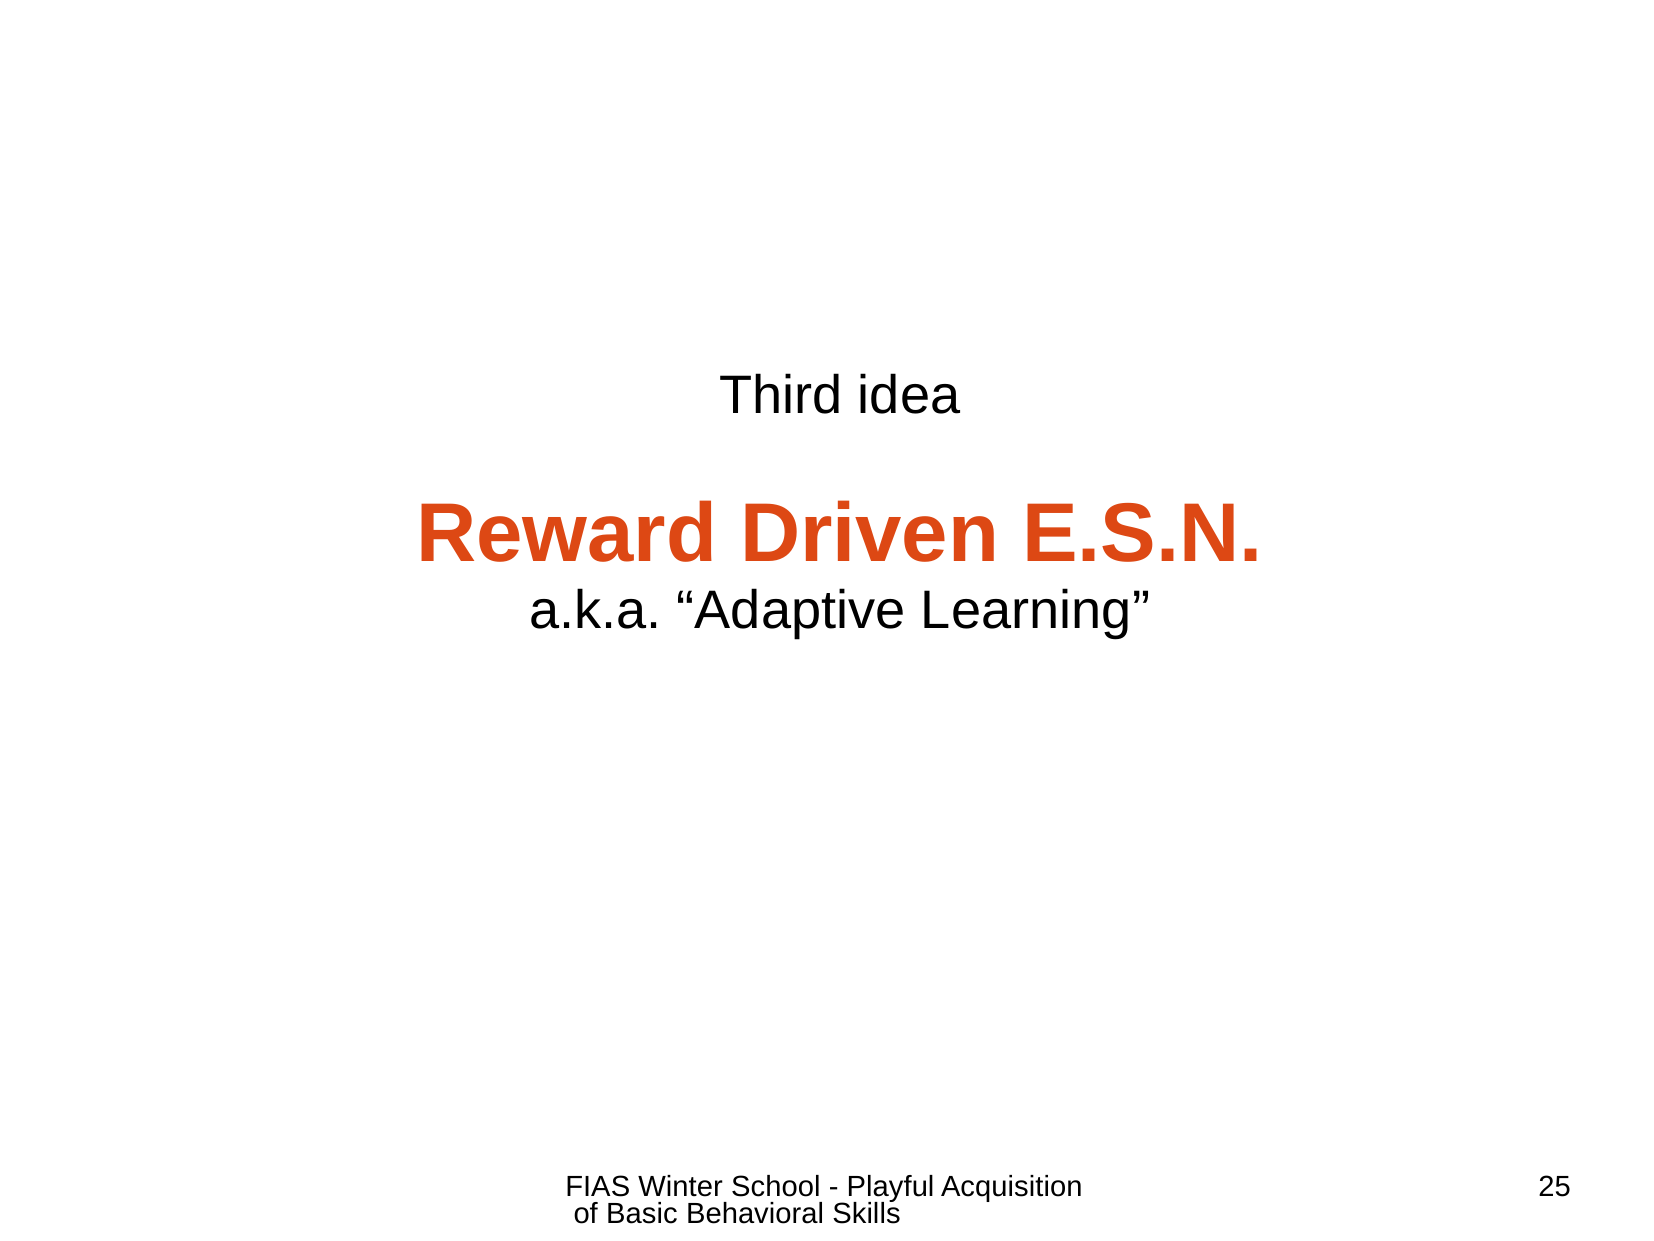

Third idea
Reward Driven E.S.N.
a.k.a. “Adaptive Learning”
FIAS Winter School - Playful Acquisition of Basic Behavioral Skills
25